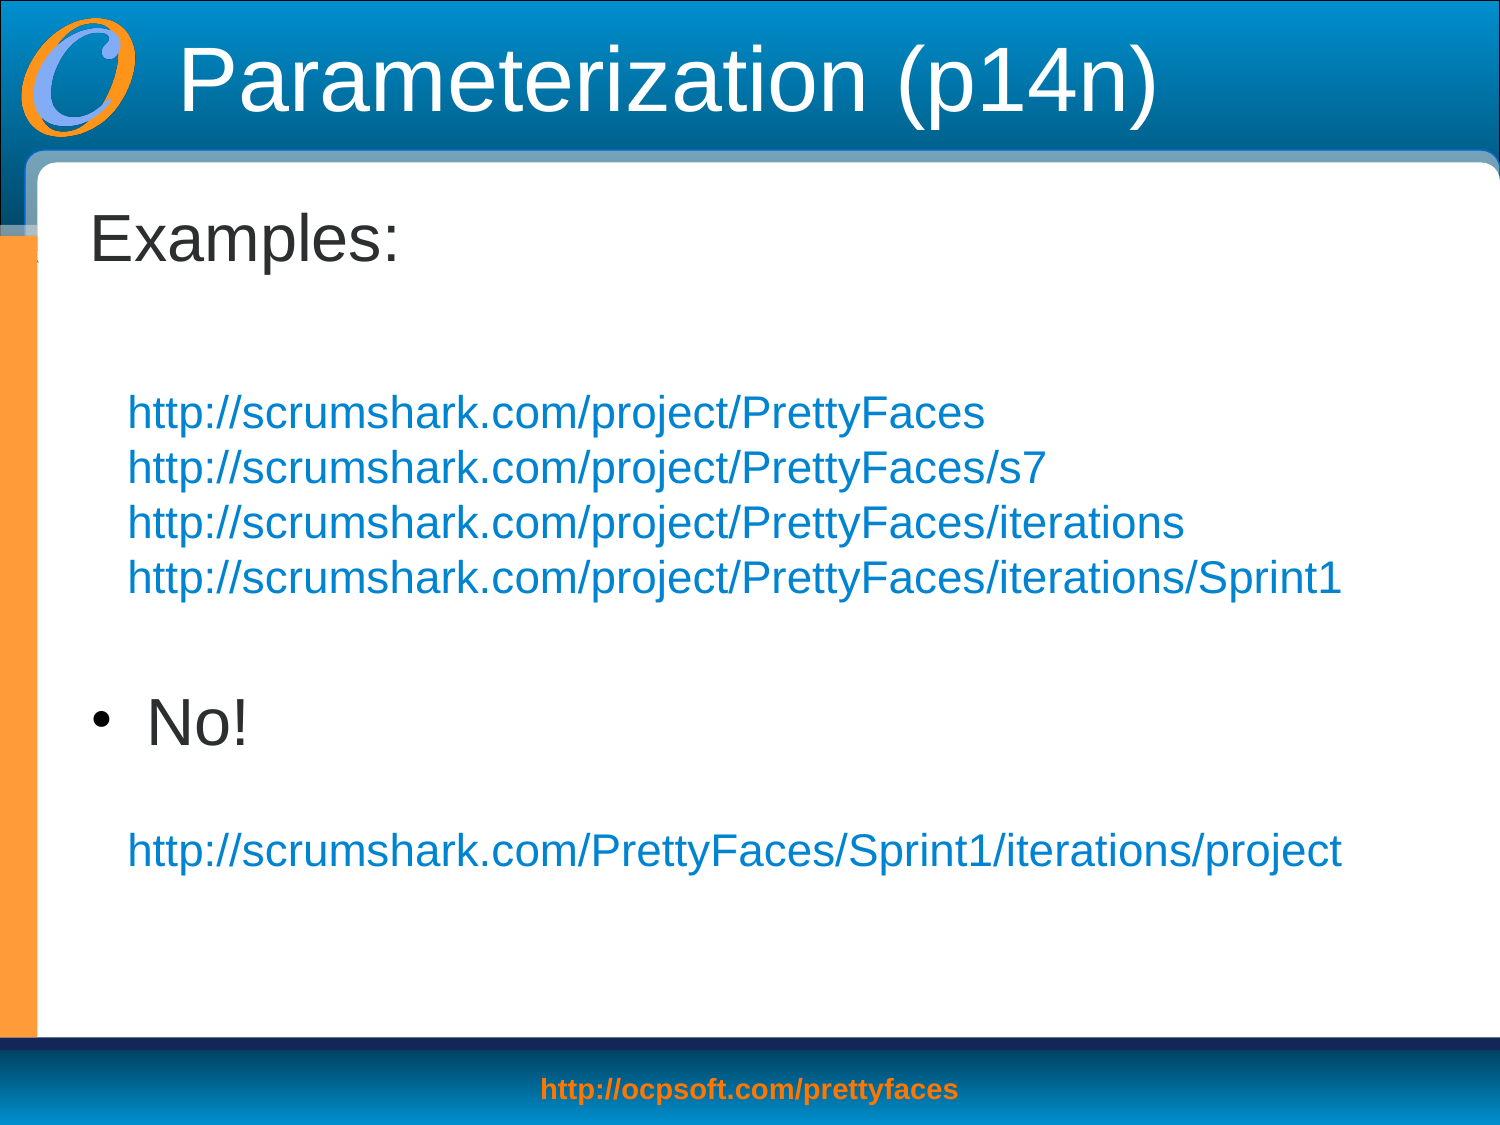

# Parameterization (p14n)
Examples:
No!
http://scrumshark.com/project/PrettyFaceshttp://scrumshark.com/project/PrettyFaces/s7http://scrumshark.com/project/PrettyFaces/iterationshttp://scrumshark.com/project/PrettyFaces/iterations/Sprint1
http://scrumshark.com/PrettyFaces/Sprint1/iterations/project